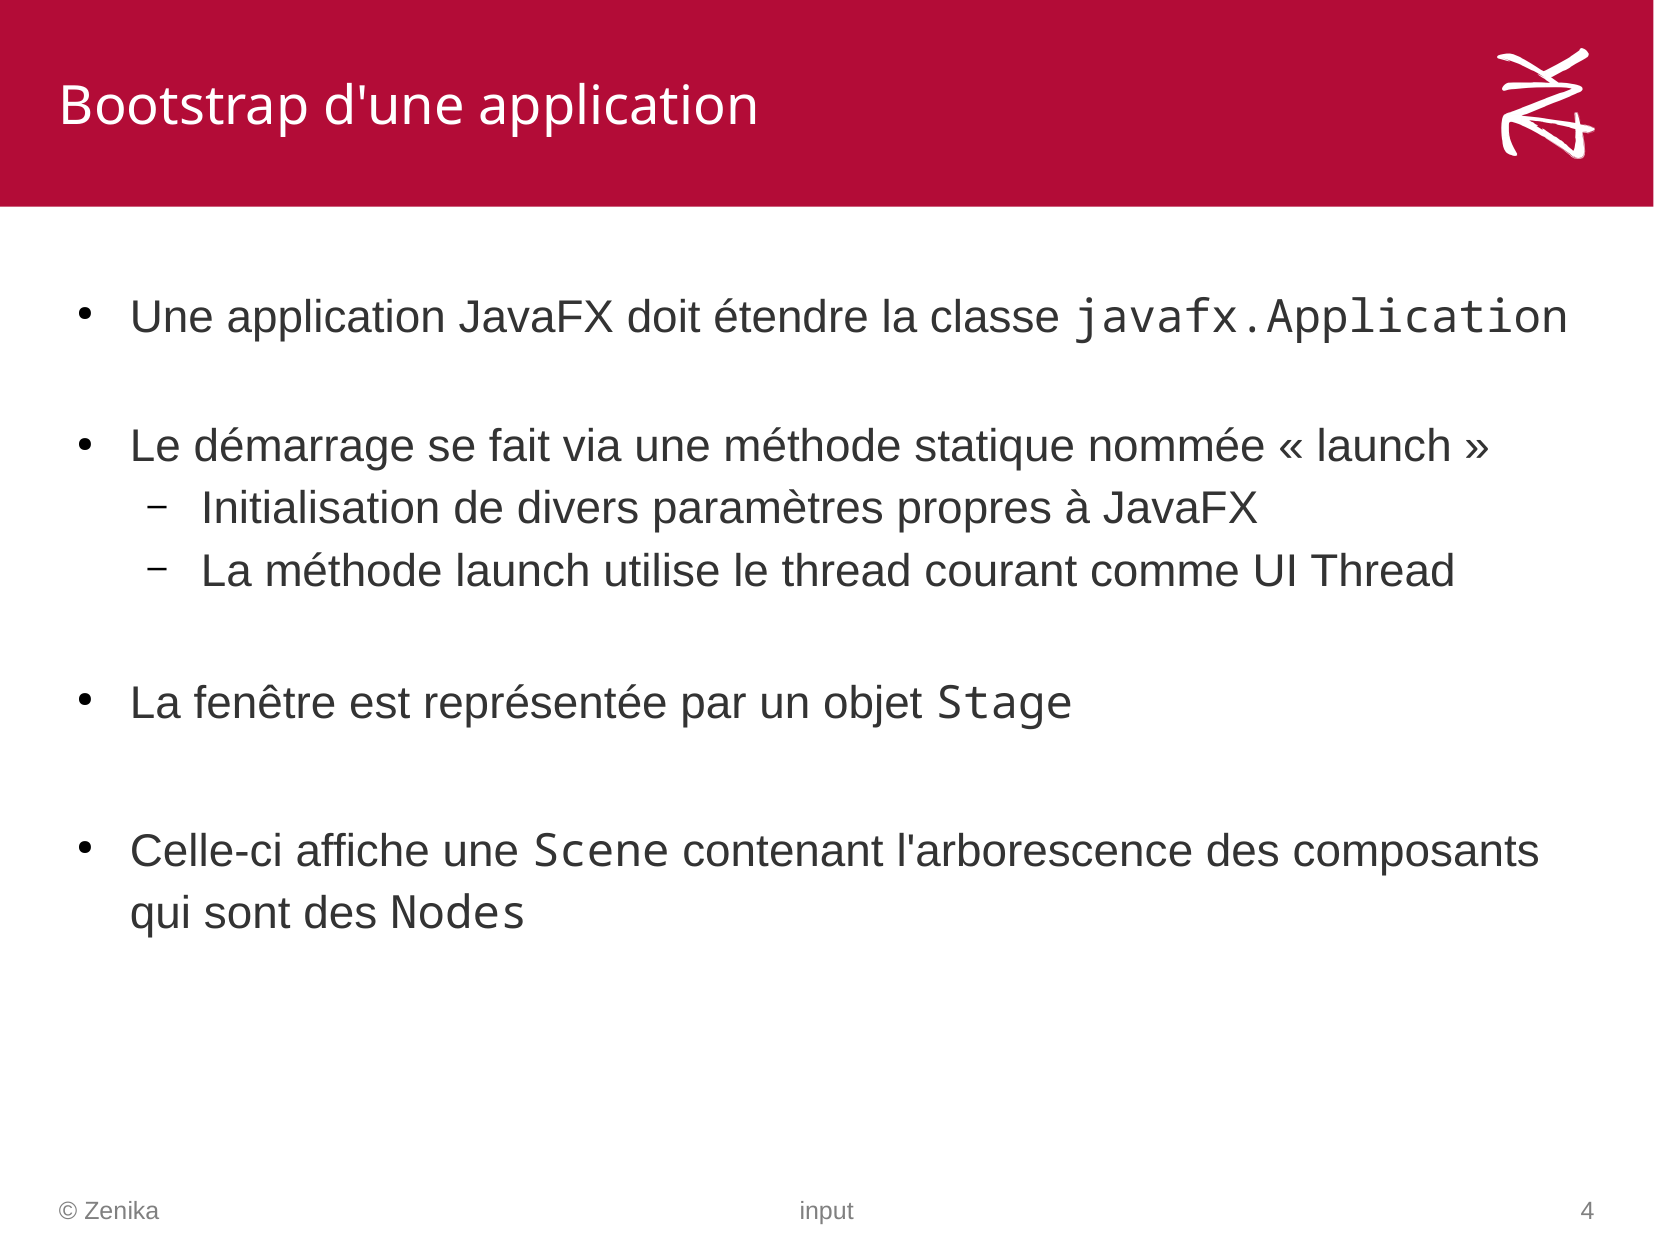

# Bootstrap d'une application
Une application JavaFX doit étendre la classe javafx.Application
Le démarrage se fait via une méthode statique nommée « launch »
Initialisation de divers paramètres propres à JavaFX
La méthode launch utilise le thread courant comme UI Thread
La fenêtre est représentée par un objet Stage
Celle-ci affiche une Scene contenant l'arborescence des composants qui sont des Nodes